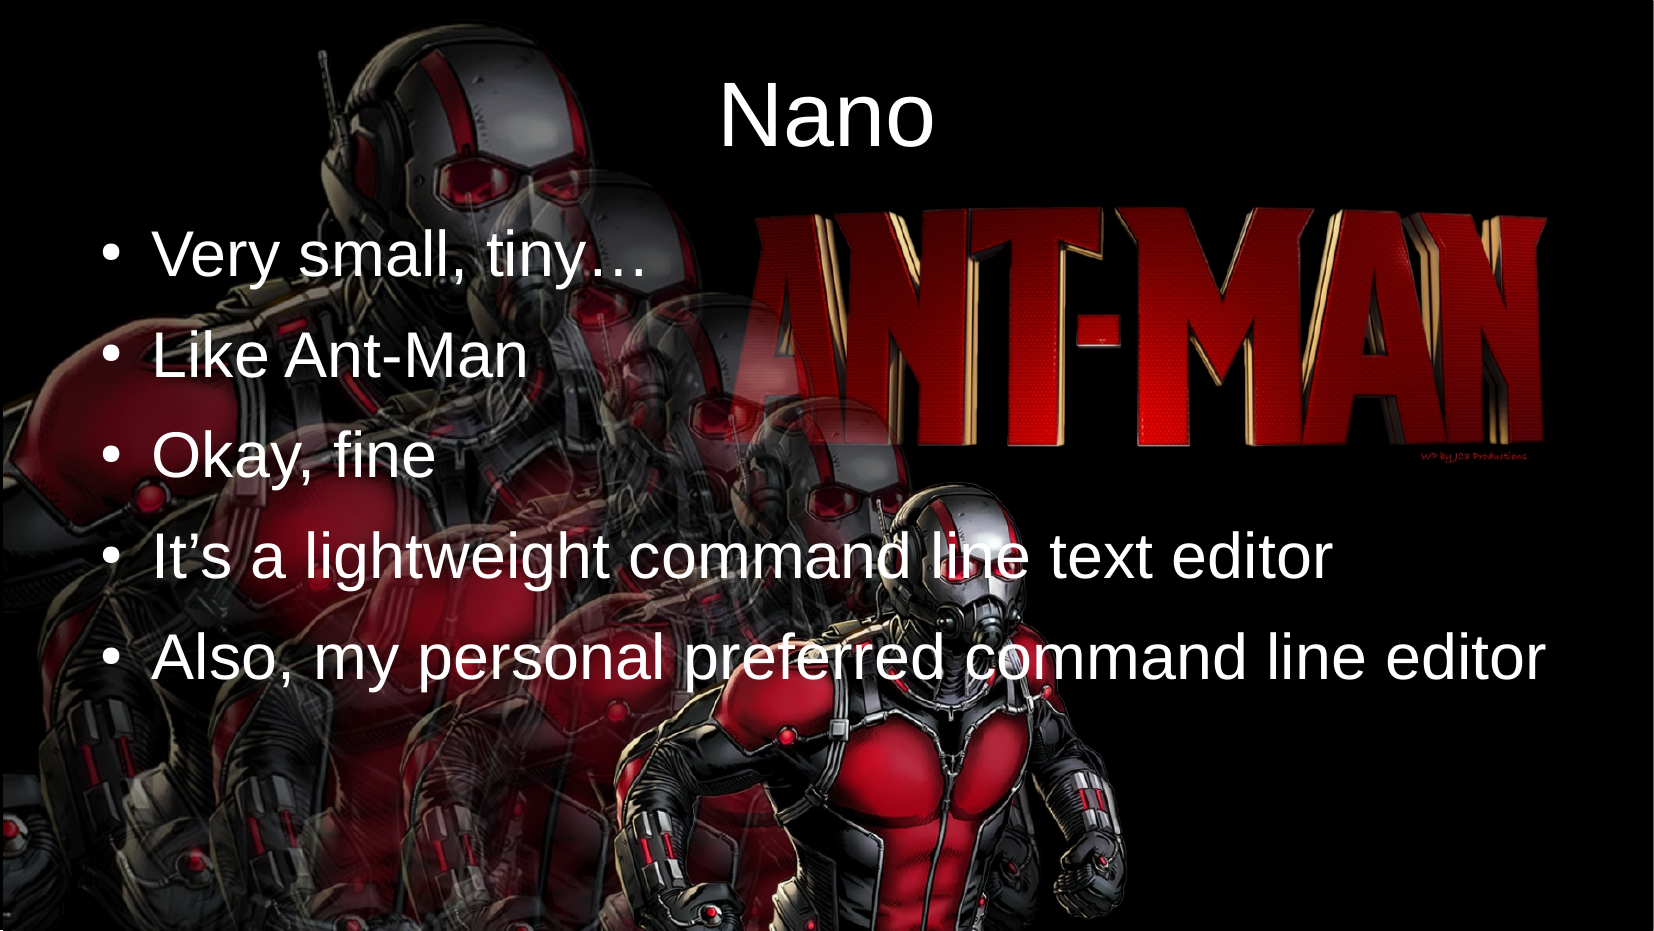

# Nano
Very small, tiny…
Like Ant-Man
Okay, fine
It’s a lightweight command line text editor
Also, my personal preferred command line editor